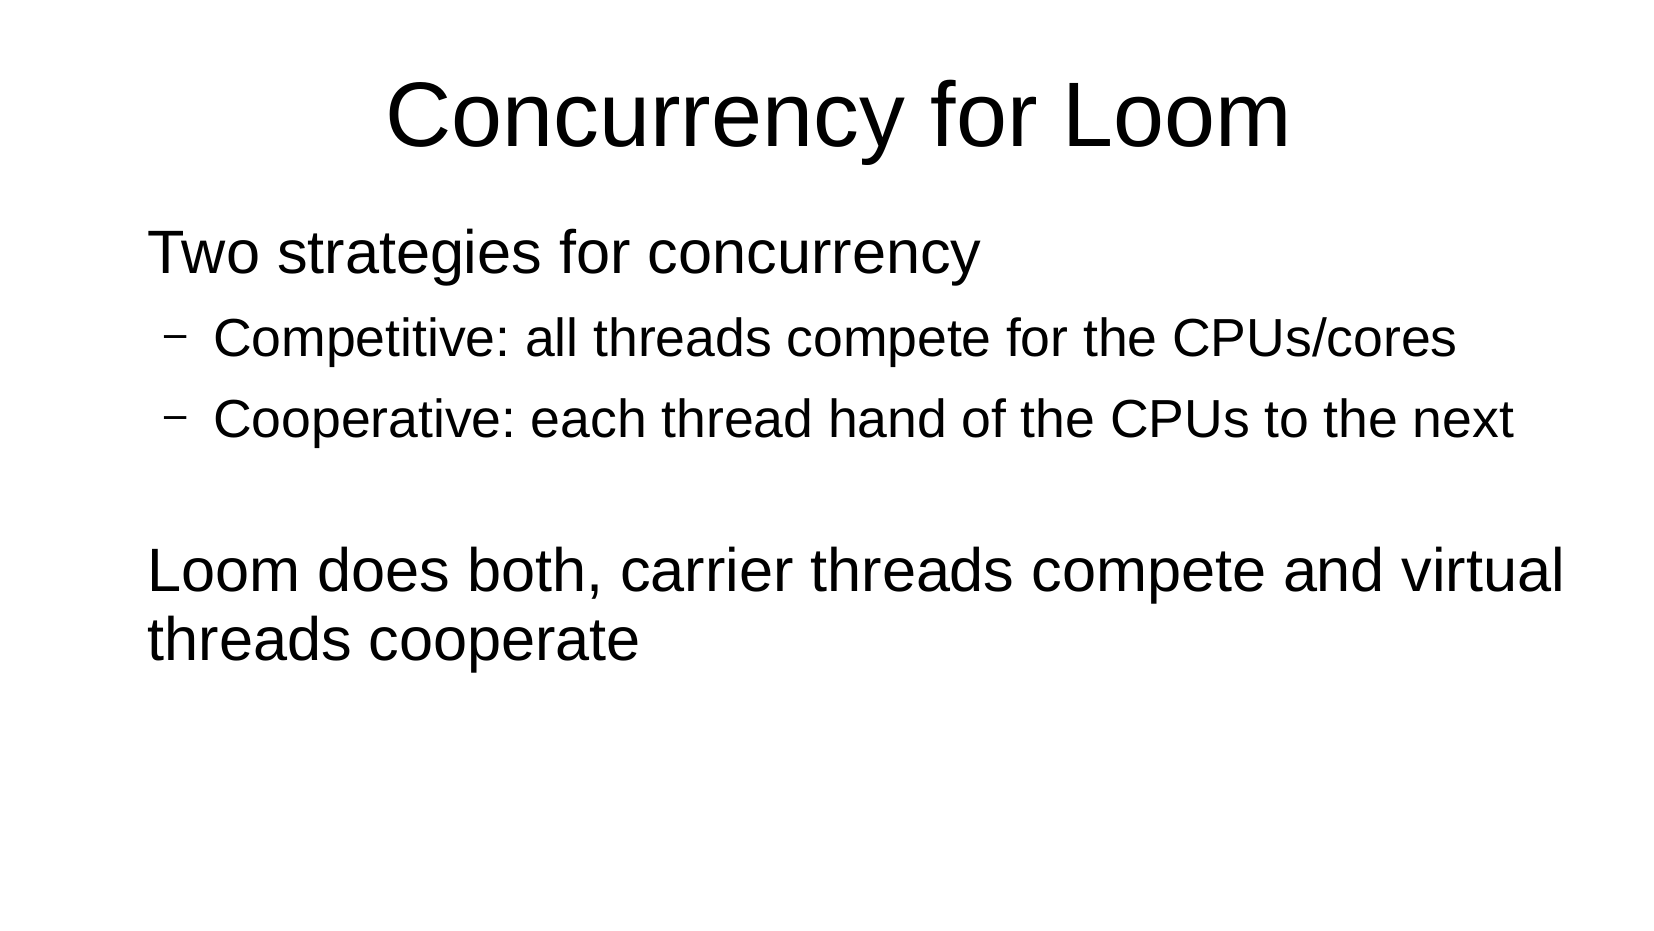

# Concurrency for Loom
Two strategies for concurrency
Competitive: all threads compete for the CPUs/cores
Cooperative: each thread hand of the CPUs to the next
Loom does both, carrier threads compete and virtual threads cooperate